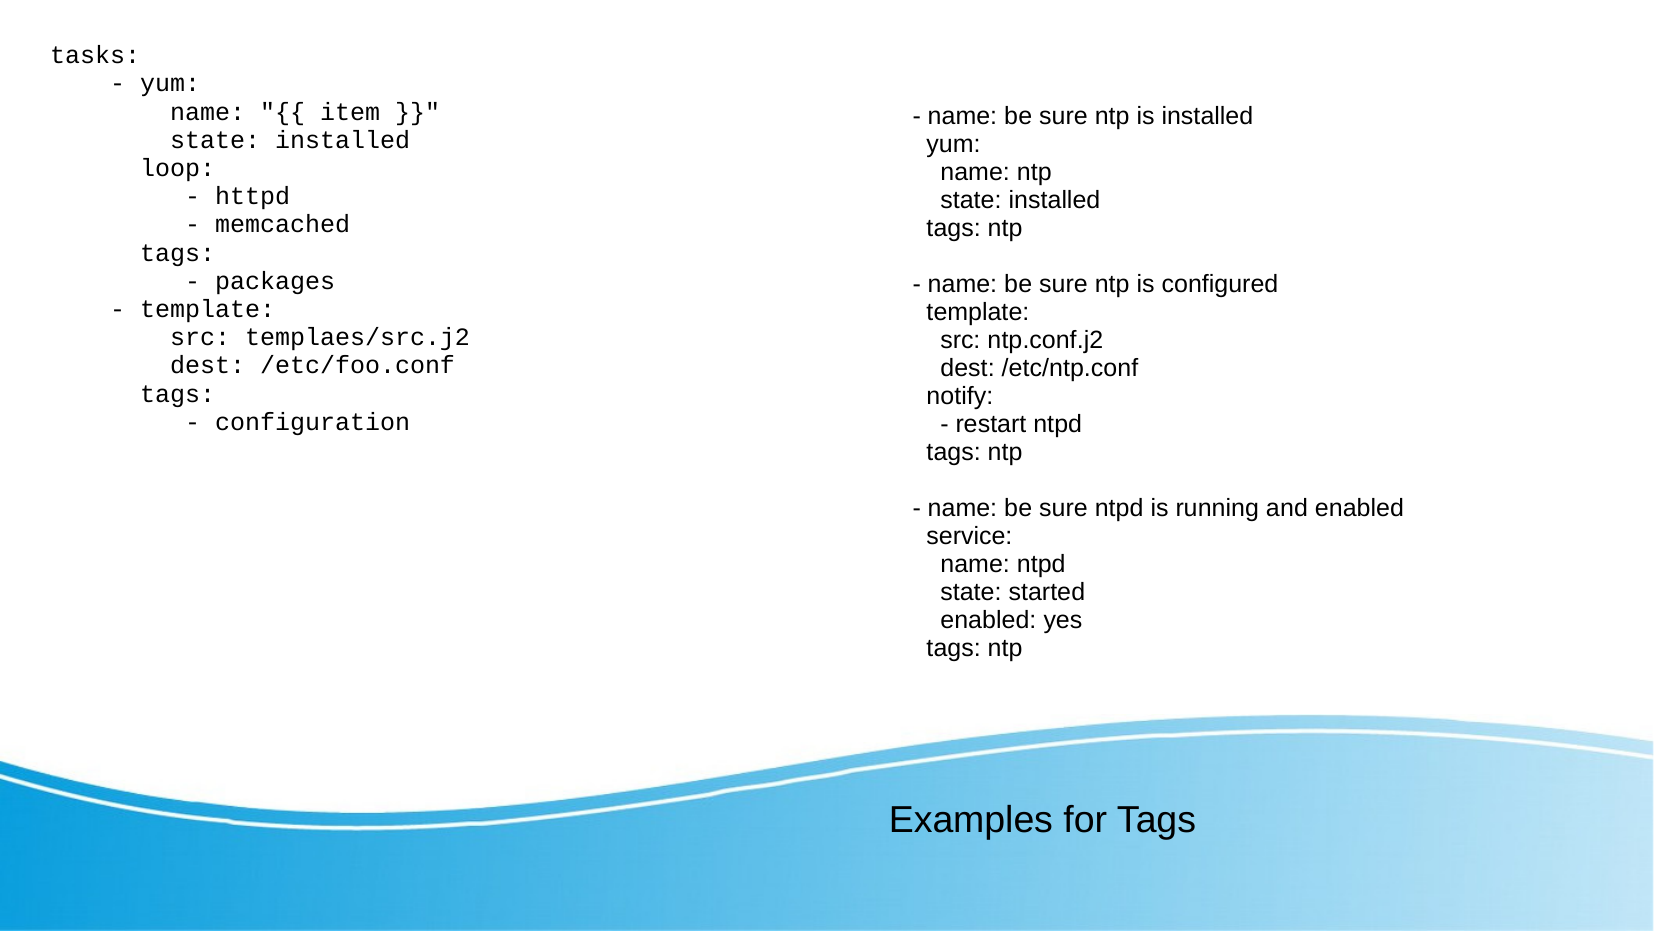

tasks:
 - yum:
 name: "{{ item }}"
 state: installed
 loop:
 - httpd
 - memcached
 tags:
 - packages
 - template:
 src: templaes/src.j2
 dest: /etc/foo.conf
 tags:
 - configuration
- name: be sure ntp is installed
 yum:
 name: ntp
 state: installed
 tags: ntp
- name: be sure ntp is configured
 template:
 src: ntp.conf.j2
 dest: /etc/ntp.conf
 notify:
 - restart ntpd
 tags: ntp
- name: be sure ntpd is running and enabled
 service:
 name: ntpd
 state: started
 enabled: yes
 tags: ntp
Examples for Tags